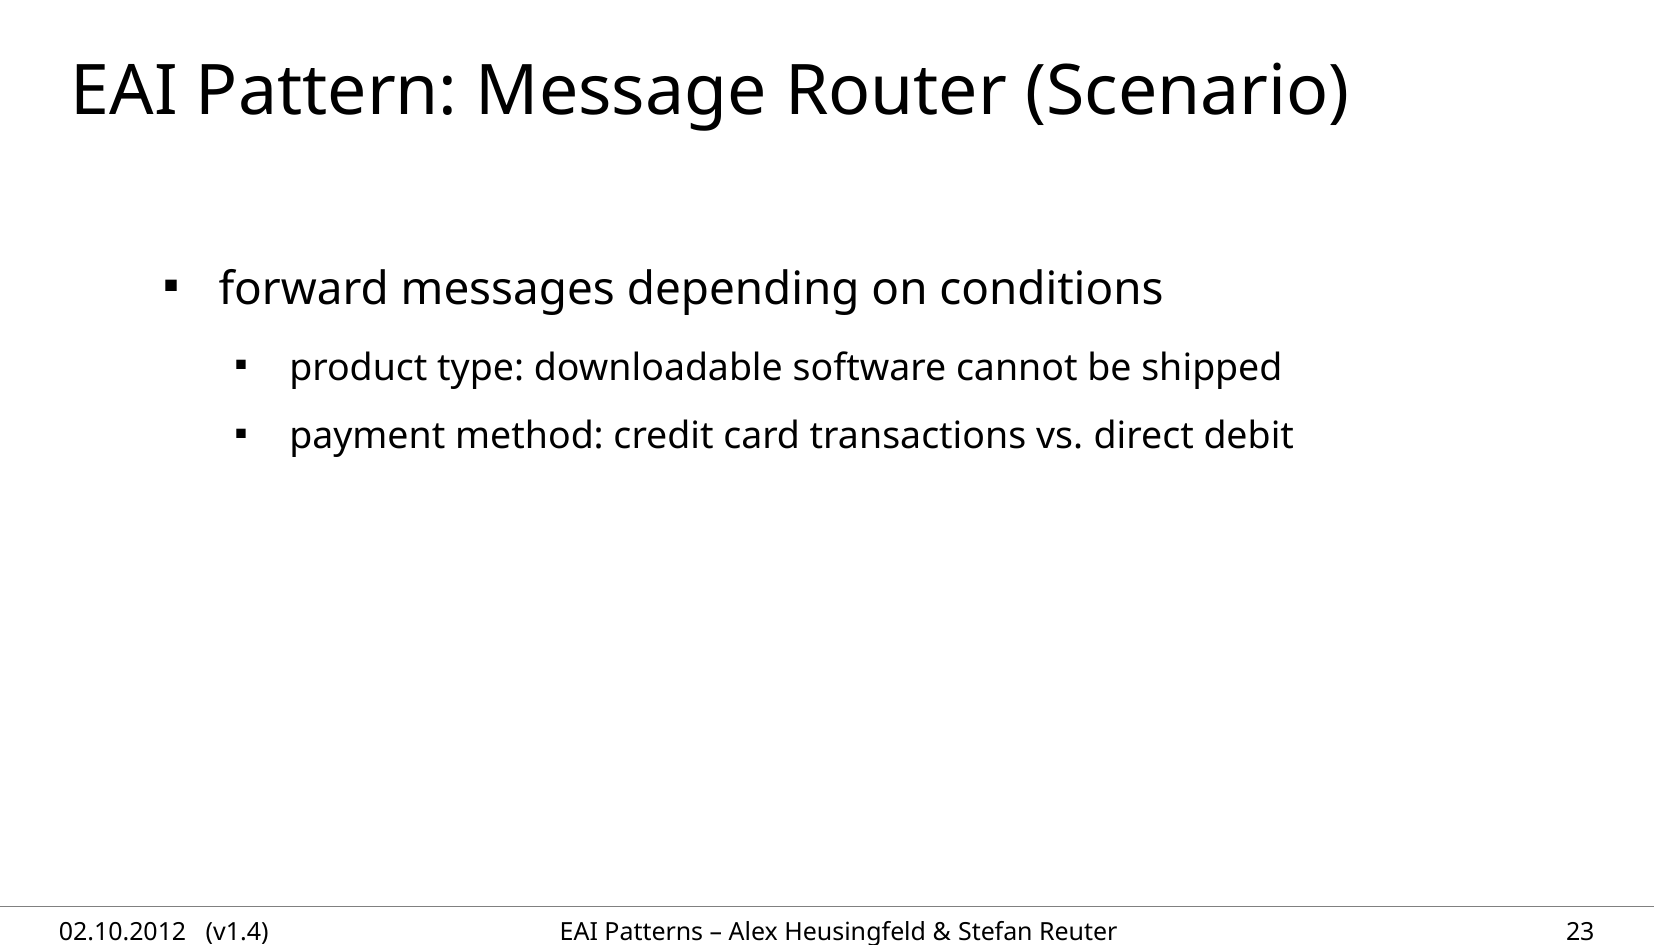

# EAI Pattern: Message Router (Scenario)
forward messages depending on conditions
product type: downloadable software cannot be shipped
payment method: credit card transactions vs. direct debit
2012-08-30
EAI Patterns - Alex Heusingfeld & Stefan Reuter
23